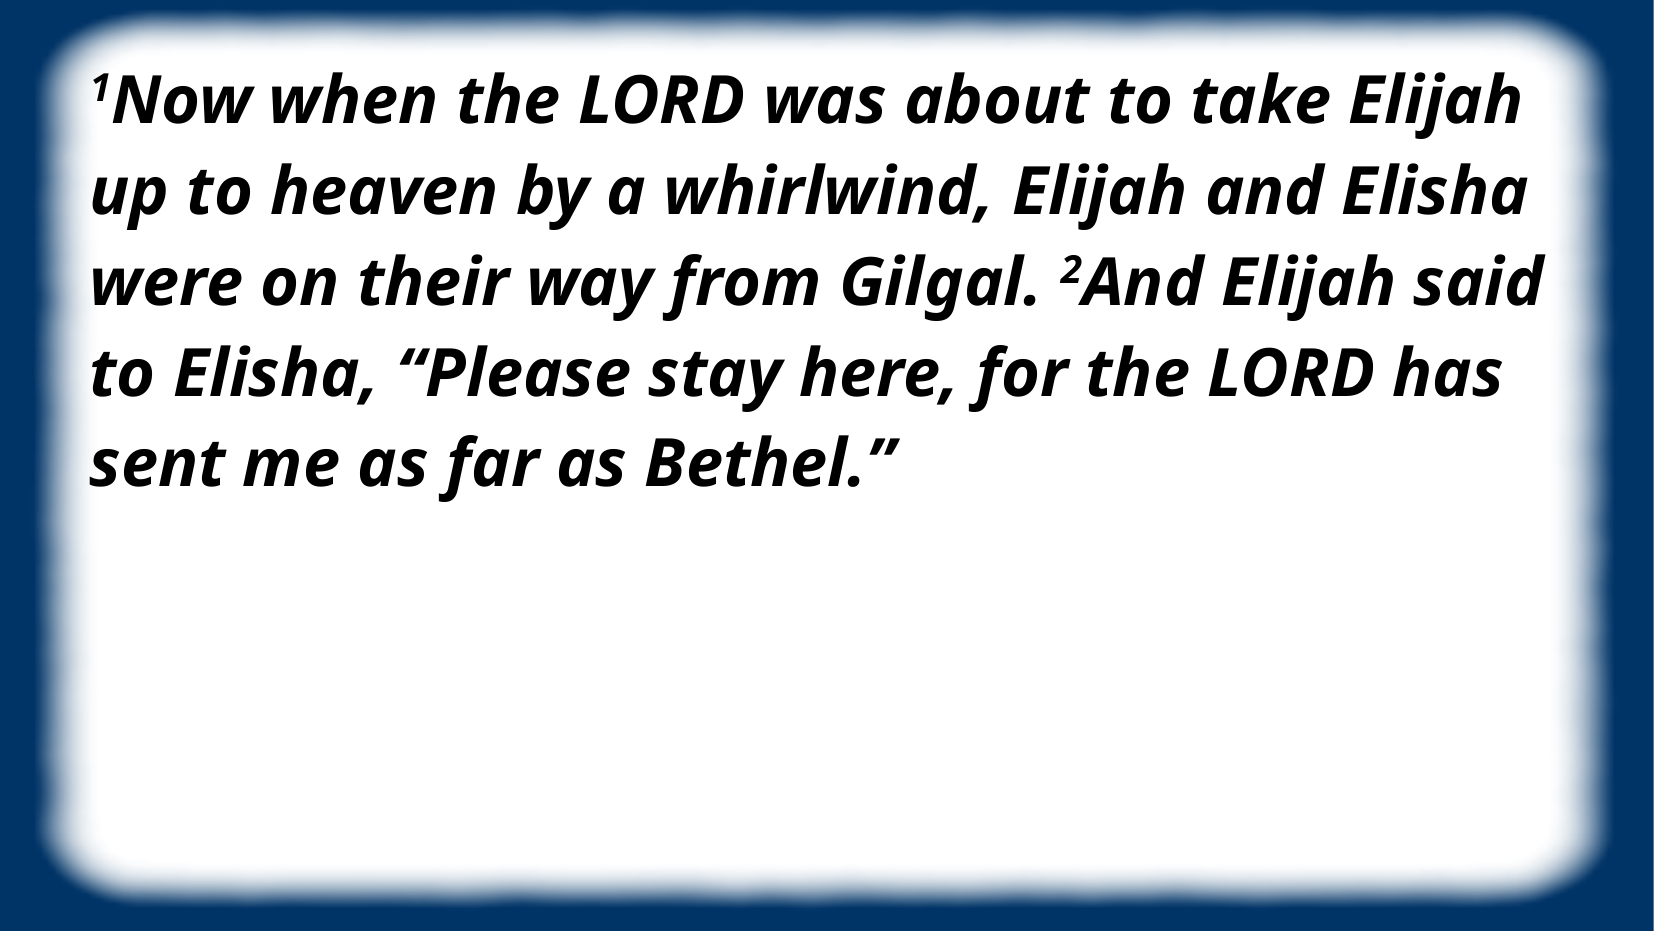

1Now when the LORD was about to take Elijah up to heaven by a whirlwind, Elijah and Elisha were on their way from Gilgal. 2And Elijah said to Elisha, “Please stay here, for the LORD has sent me as far as Bethel.”